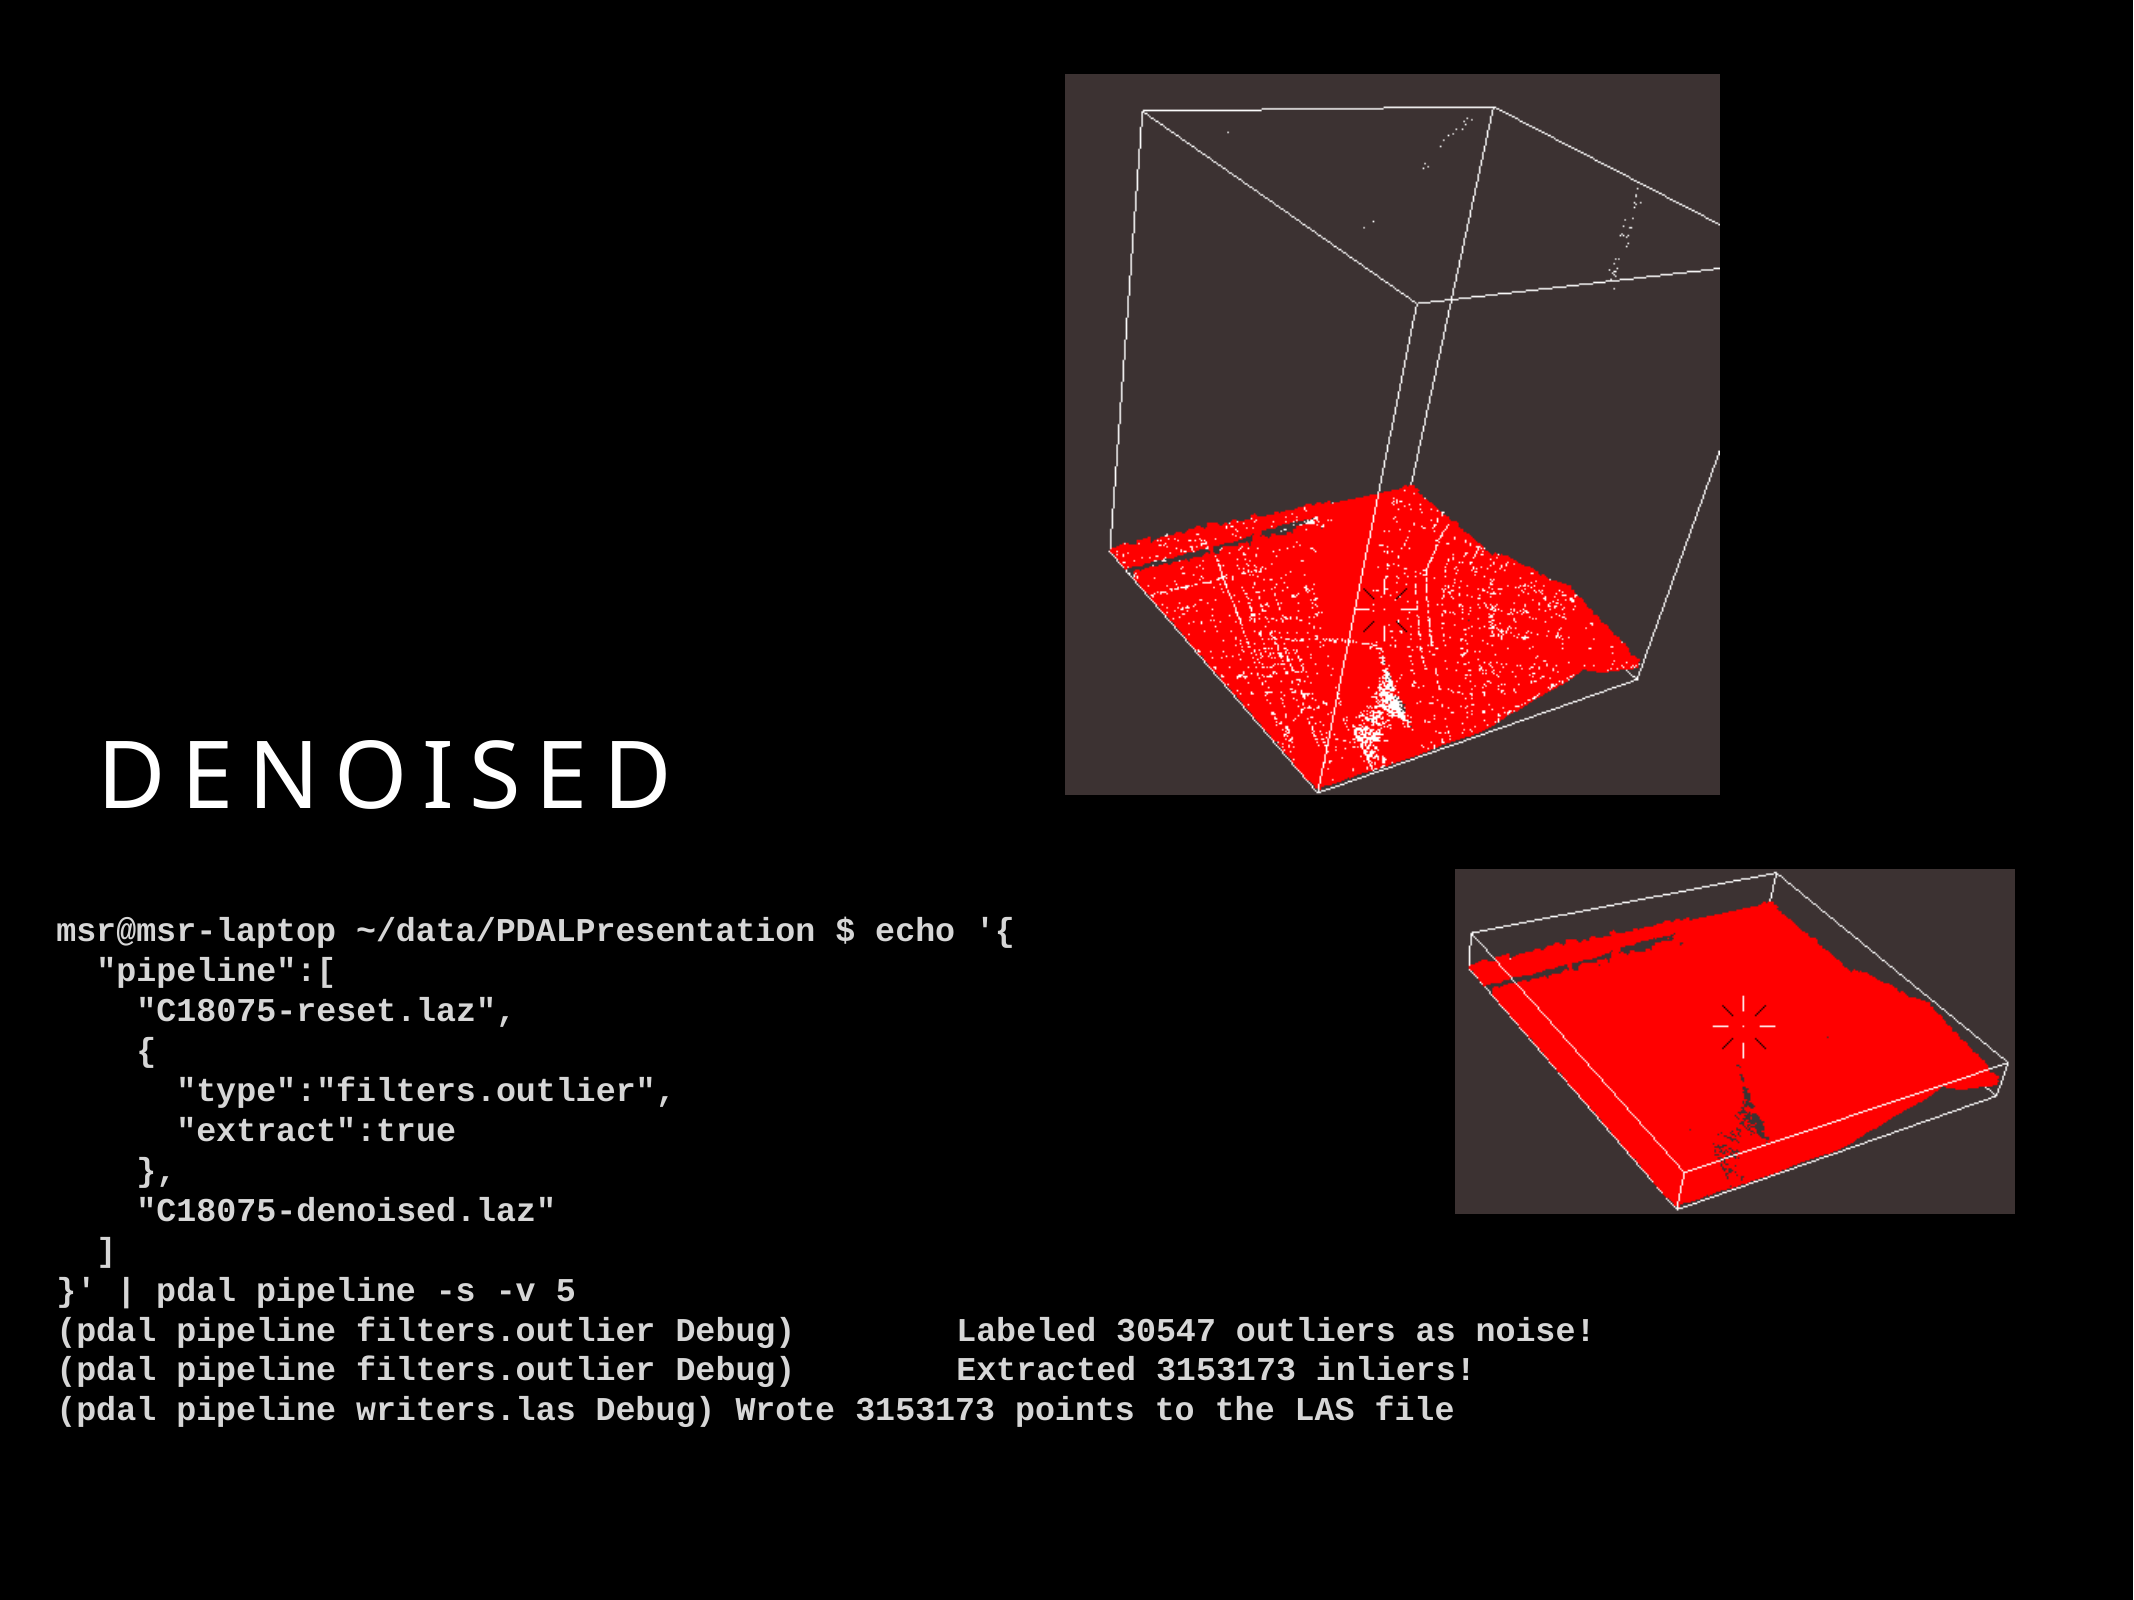

# Denoised
msr@msr-laptop ~/data/PDALPresentation $ echo '{
 "pipeline":[
 "C18075-reset.laz",
 {
 "type":"filters.outlier",
 "extract":true
 },
 "C18075-denoised.laz"
 ]
}' | pdal pipeline -s -v 5
(pdal pipeline filters.outlier Debug) 		Labeled 30547 outliers as noise!
(pdal pipeline filters.outlier Debug) 		Extracted 3153173 inliers!
(pdal pipeline writers.las Debug) Wrote 3153173 points to the LAS file